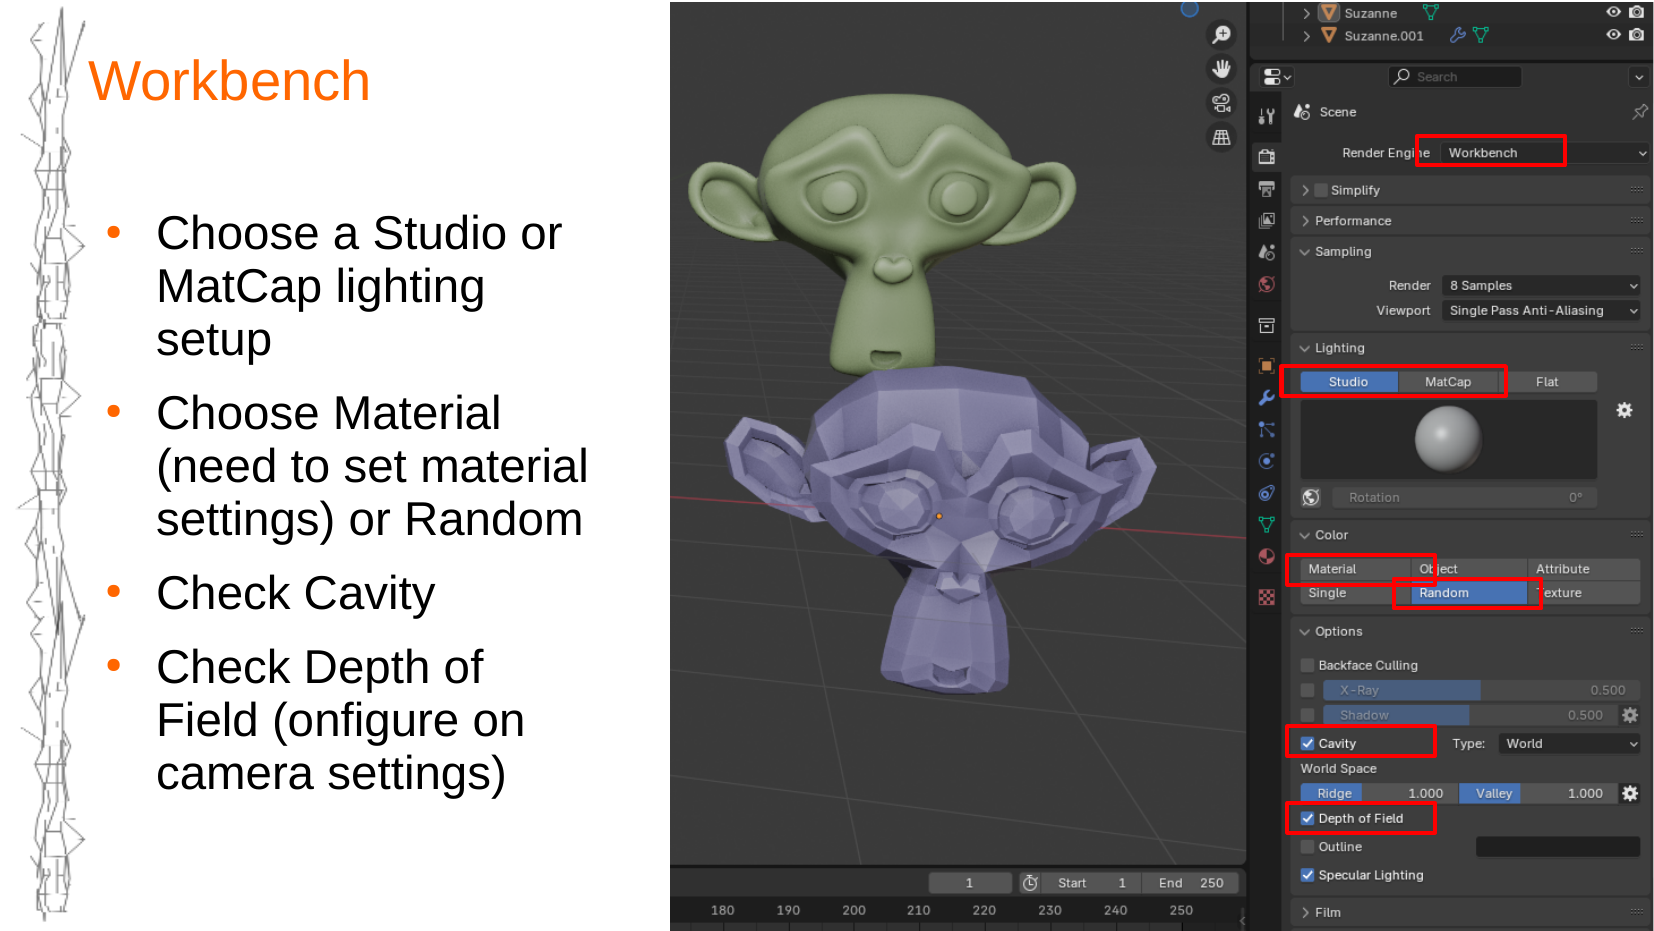

# Workbench
Choose a Studio or MatCap lighting setup
Choose Material (need to set material settings) or Random
Check Cavity
Check Depth of Field (onfigure on camera settings)
6